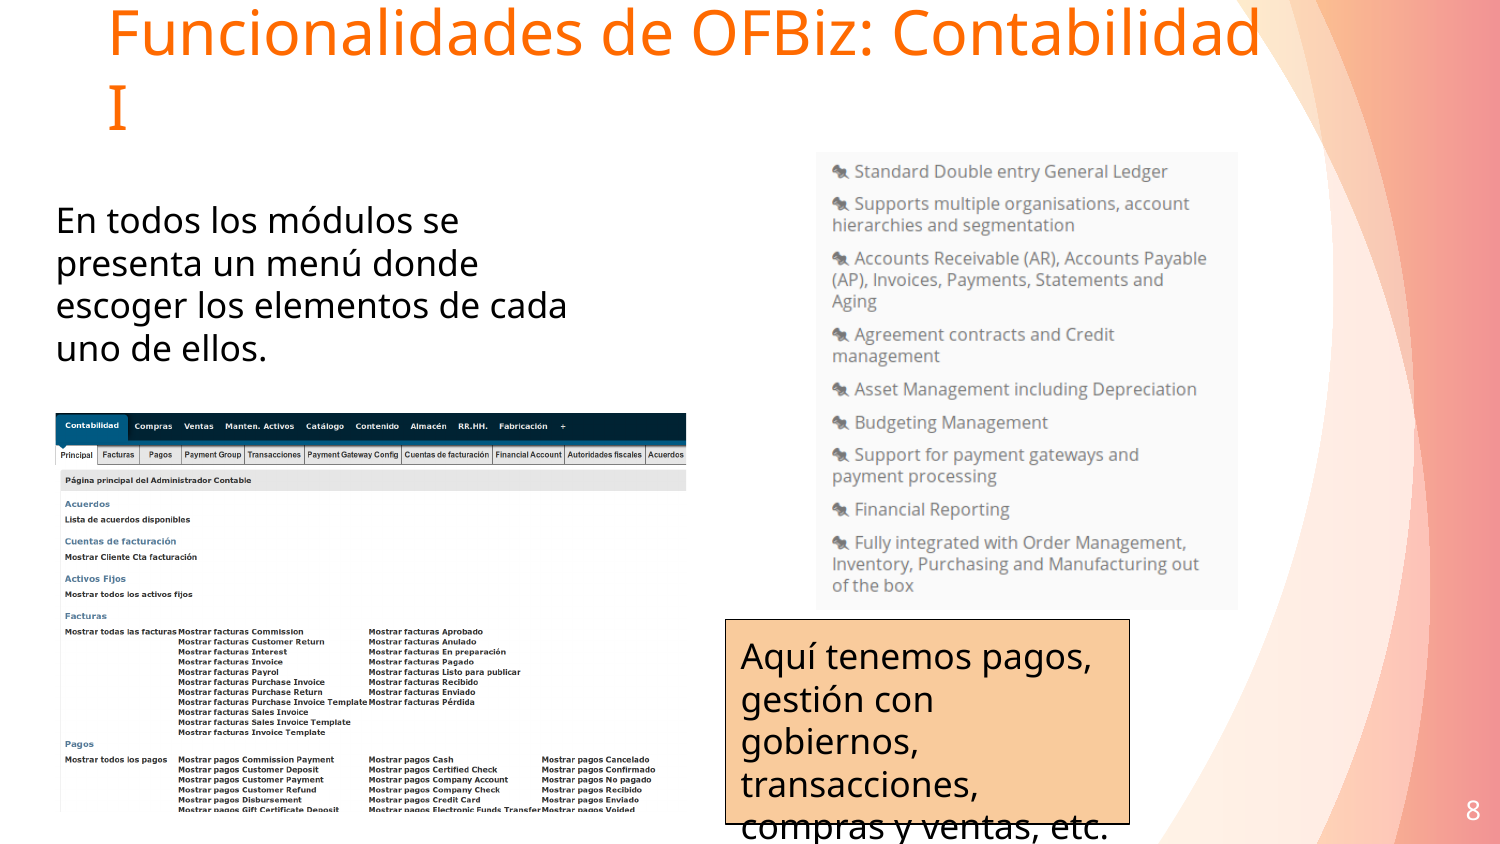

# Funcionalidades de OFBiz: Contabilidad I
En todos los módulos se presenta un menú donde escoger los elementos de cada uno de ellos.
Aquí tenemos pagos, gestión con gobiernos, transacciones, compras y ventas, etc.